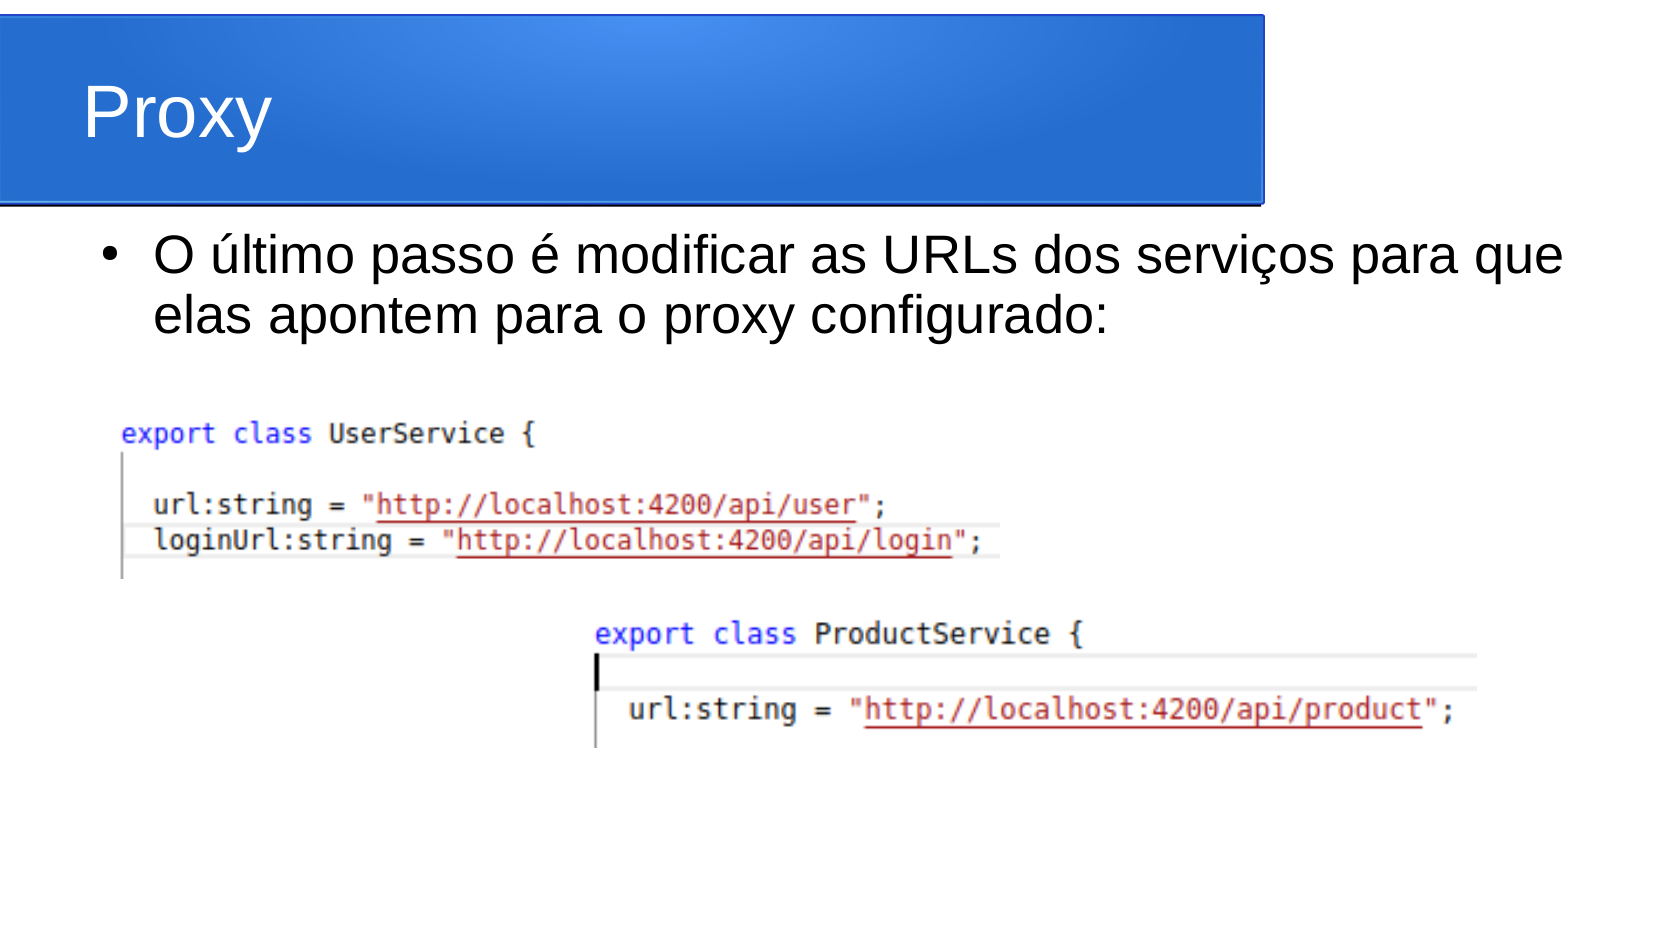

# Proxy
O último passo é modificar as URLs dos serviços para que elas apontem para o proxy configurado: